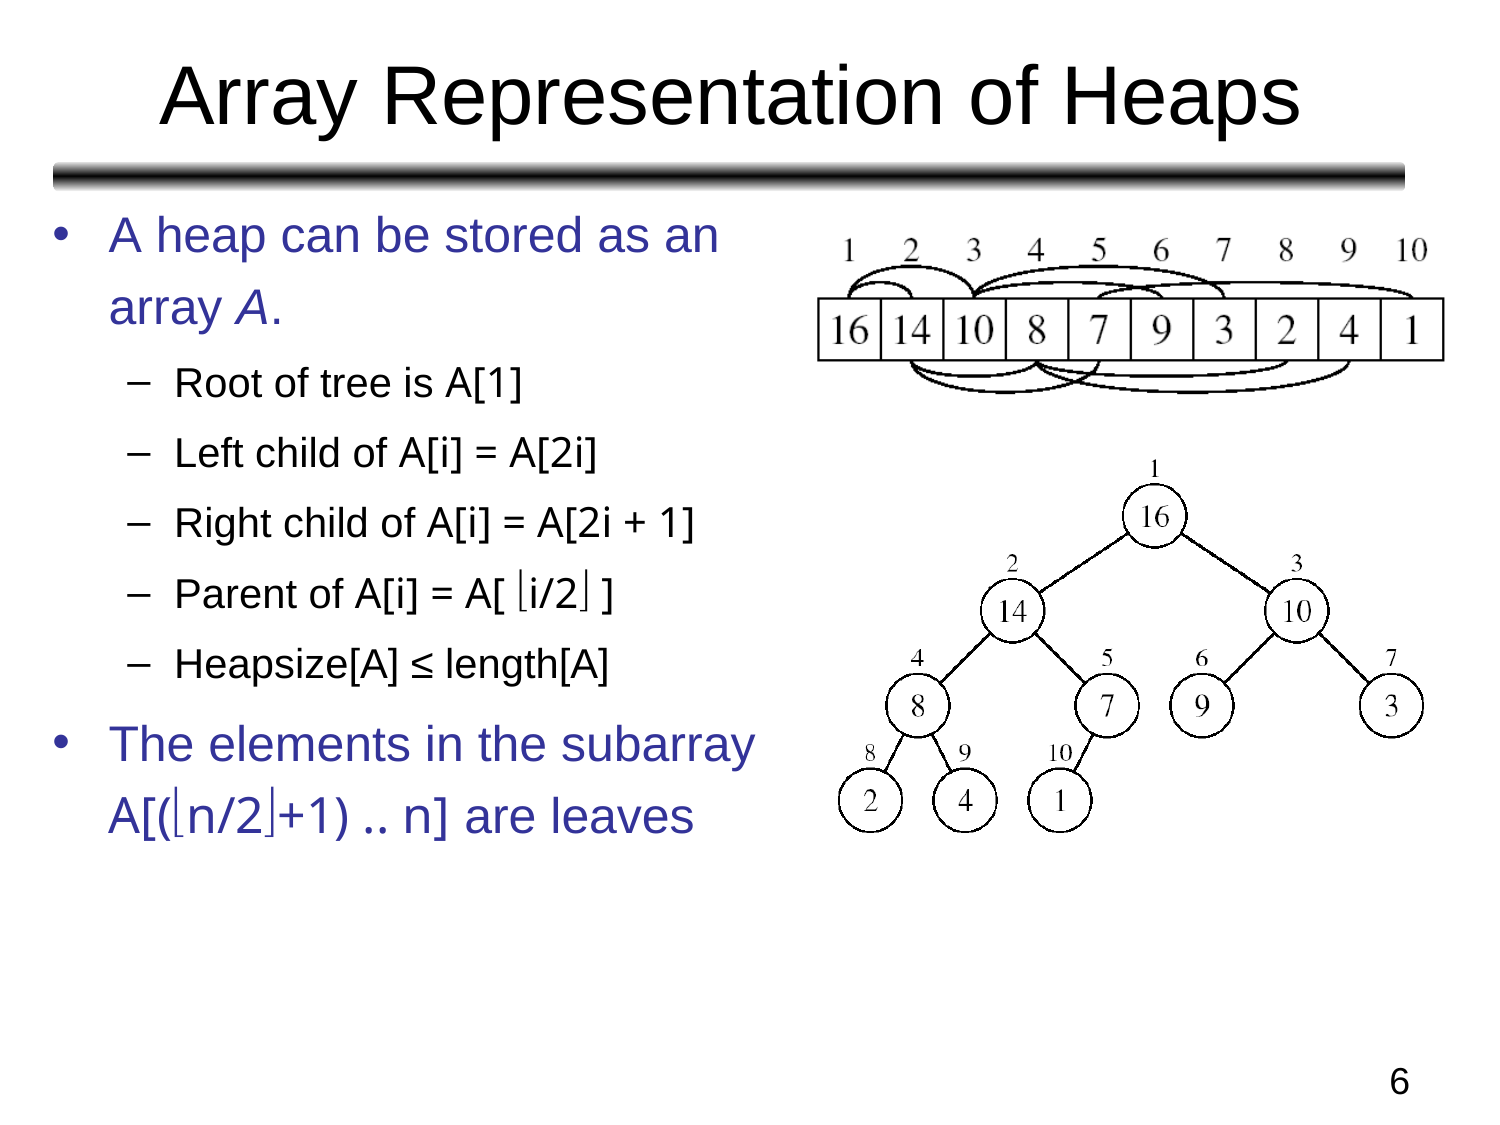

# Array Representation of Heaps
A heap can be stored as an array A.
Root of tree is A[1]
Left child of A[i] = A[2i]
Right child of A[i] = A[2i + 1]
Parent of A[i] = A[ i/2 ]
Heapsize[A] ≤ length[A]
The elements in the subarray A[(n/2+1) .. n] are leaves
6